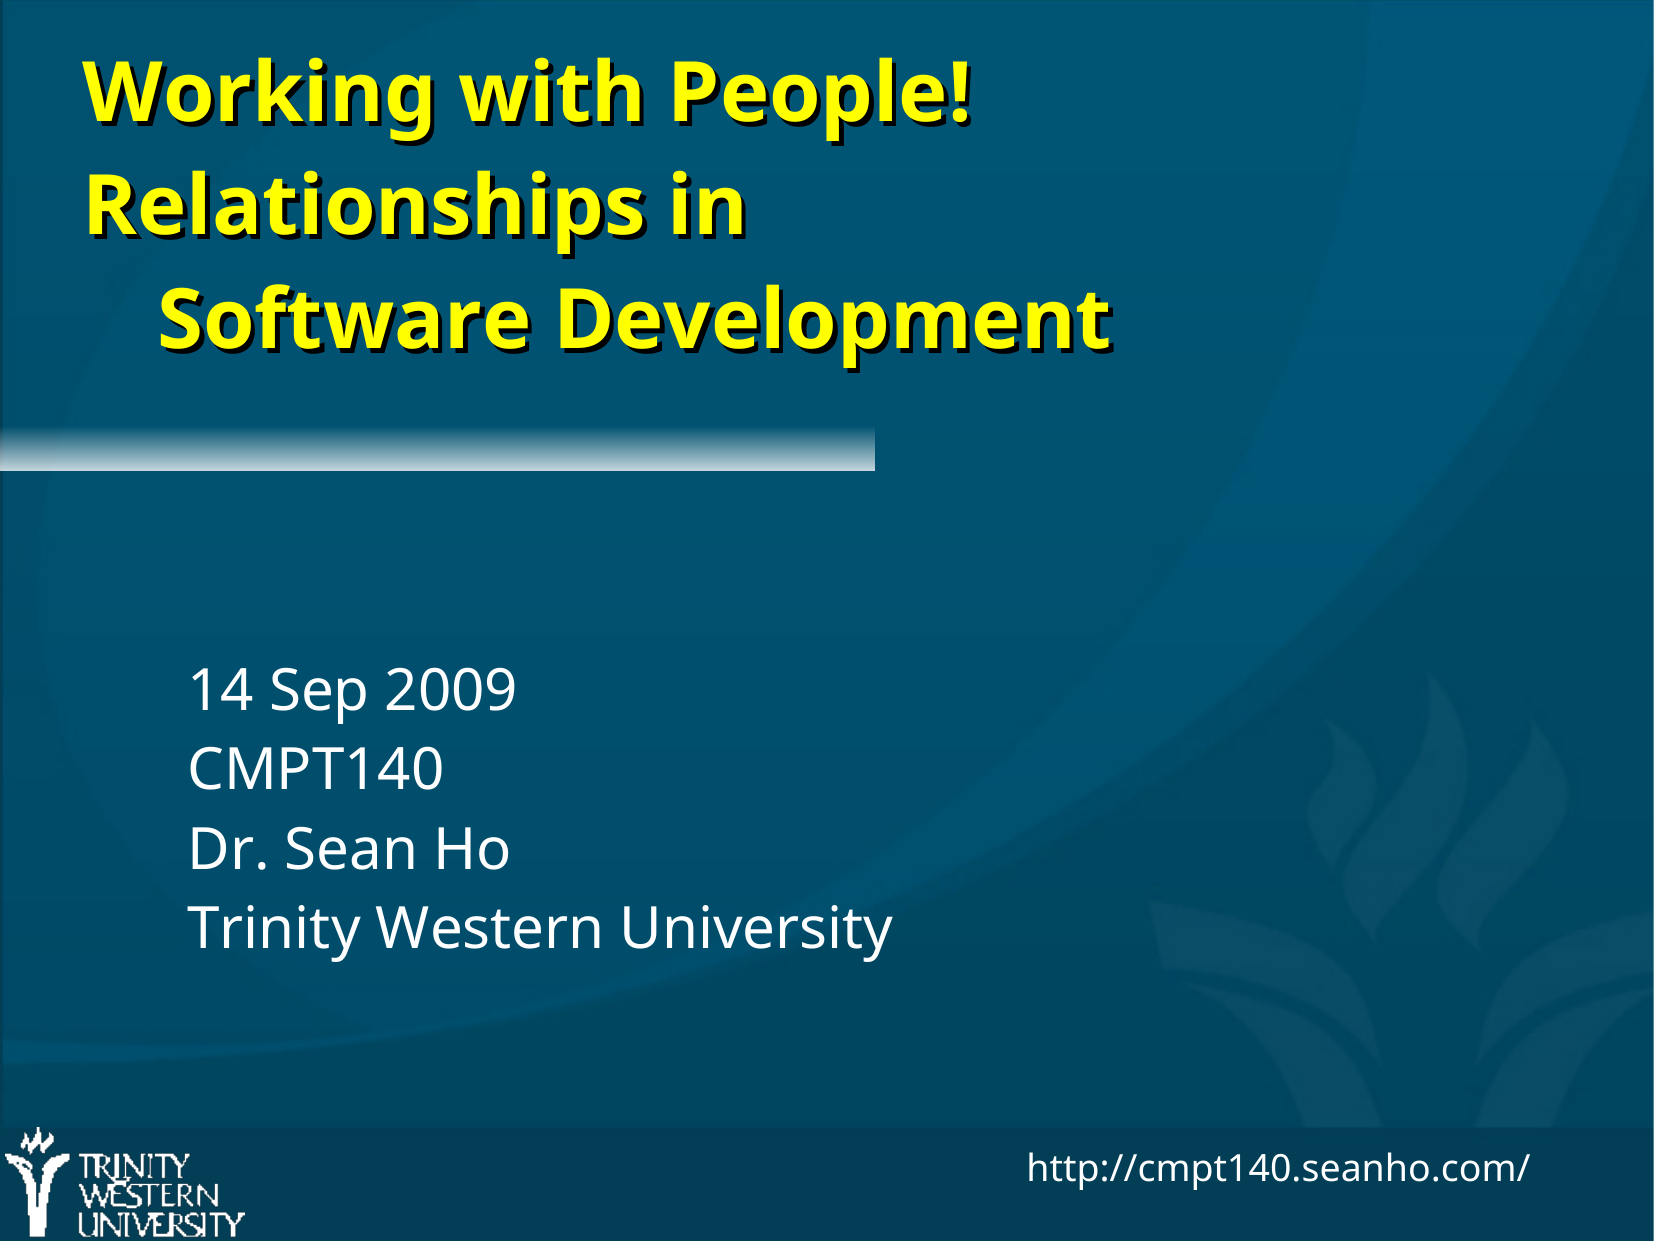

# Working with People! Relationships in Software Development
14 Sep 2009
CMPT140
Dr. Sean Ho
Trinity Western University
http://cmpt140.seanho.com/